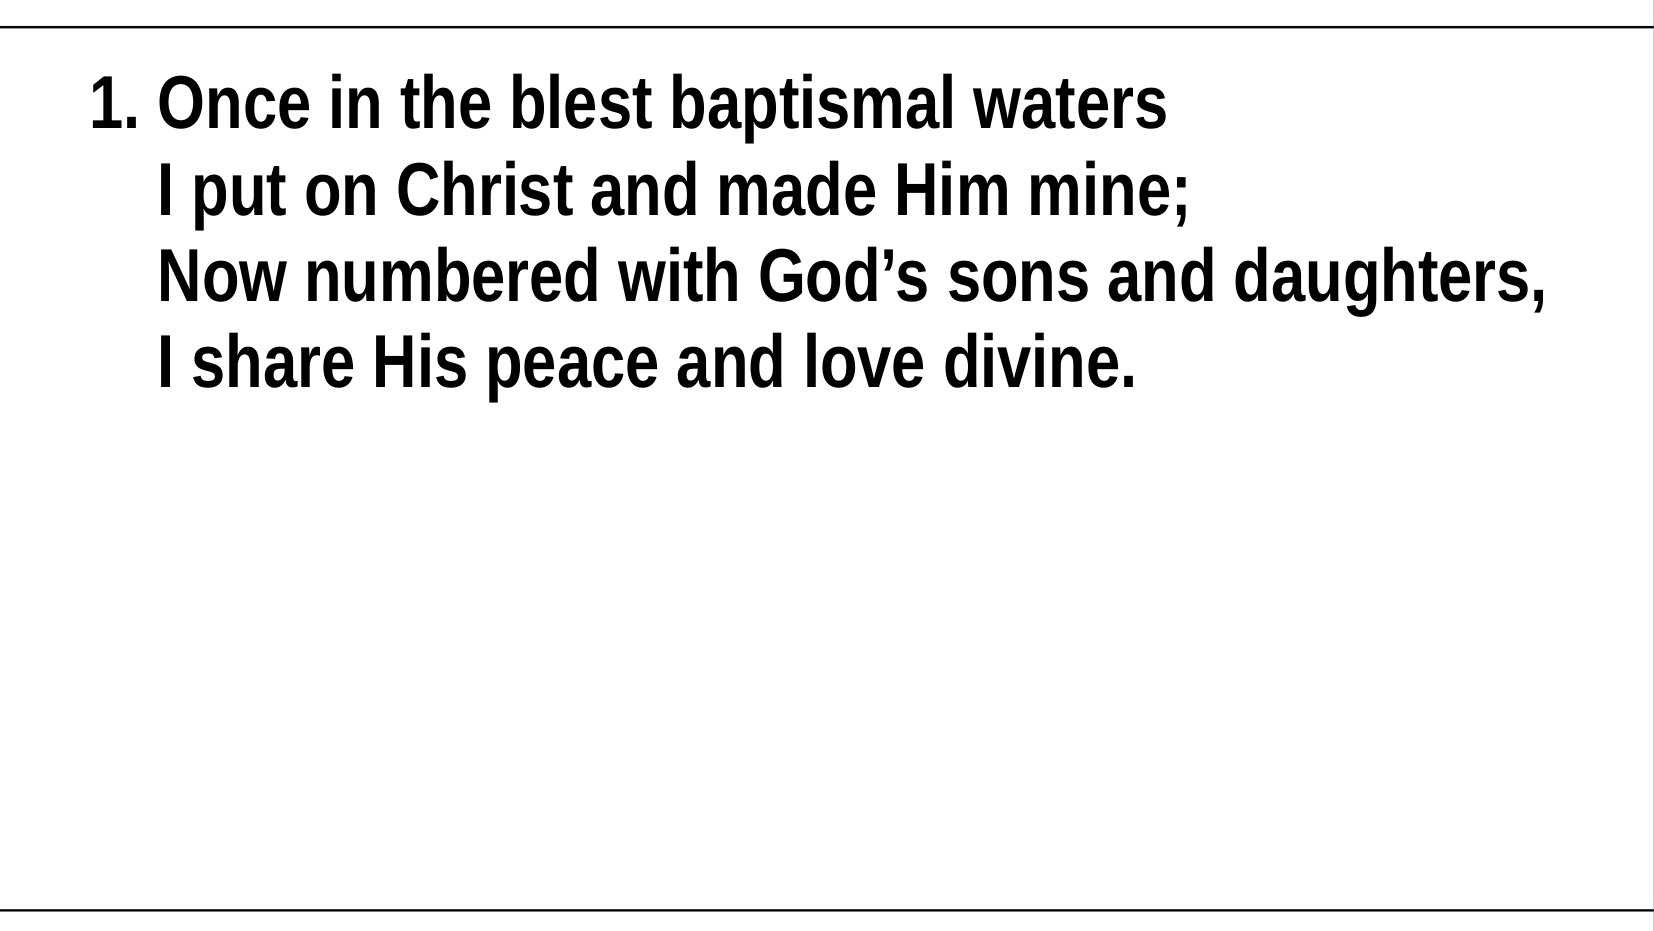

1. Once in the blest baptismal waters
 I put on Christ and made Him mine;
 Now numbered with God’s sons and daughters,
 I share His peace and love divine.